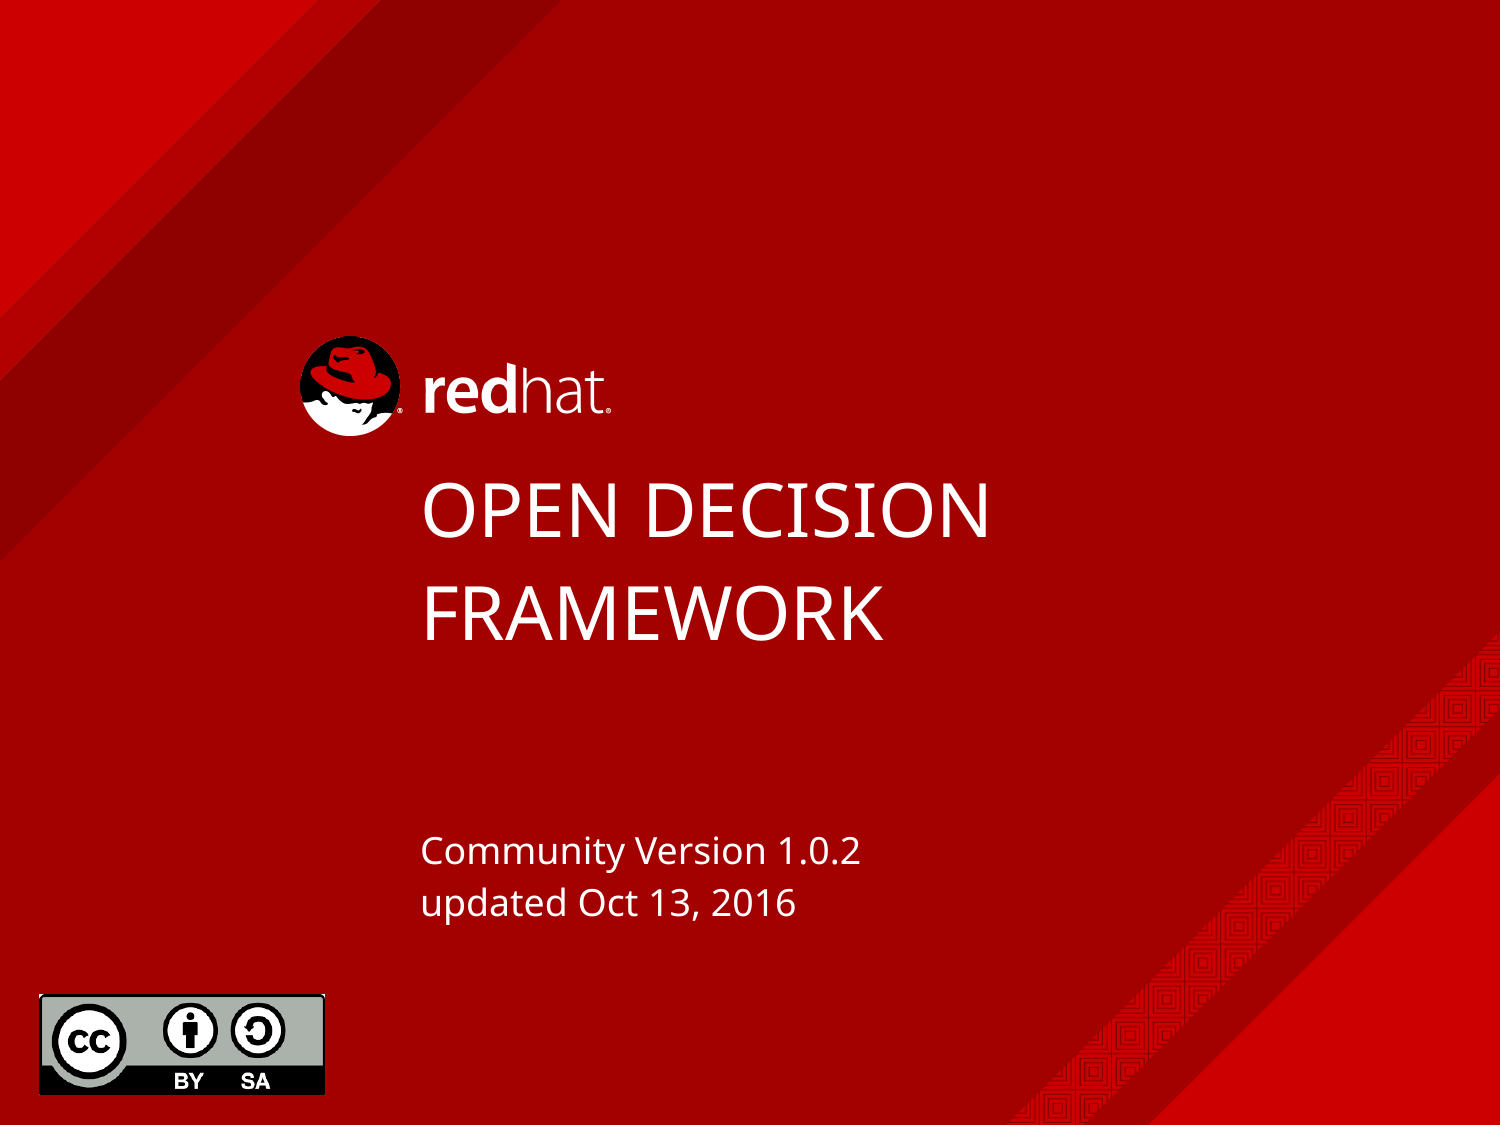

# OPEN DECISION FRAMEWORK
Community Version 1.0.2
updated Oct 13, 2016